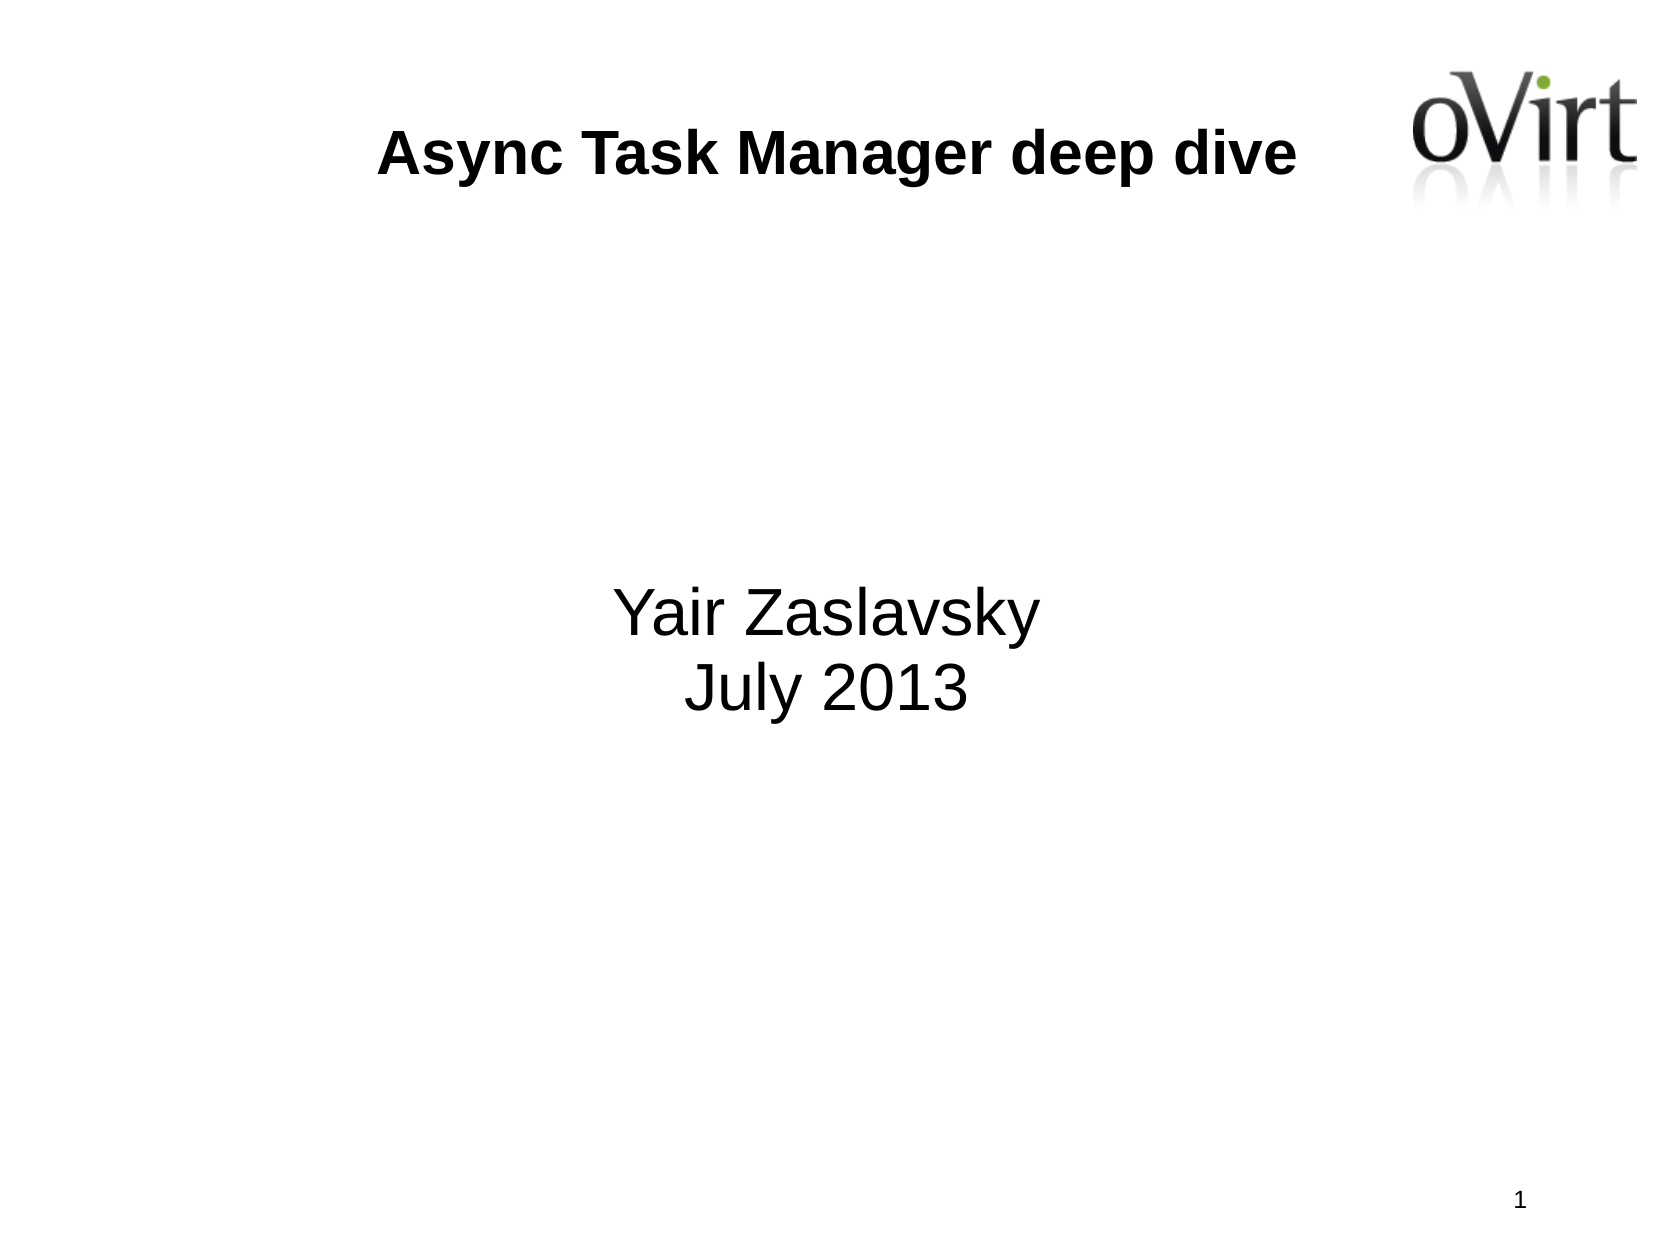

# Async Task Manager deep dive
Yair Zaslavsky
July 2013